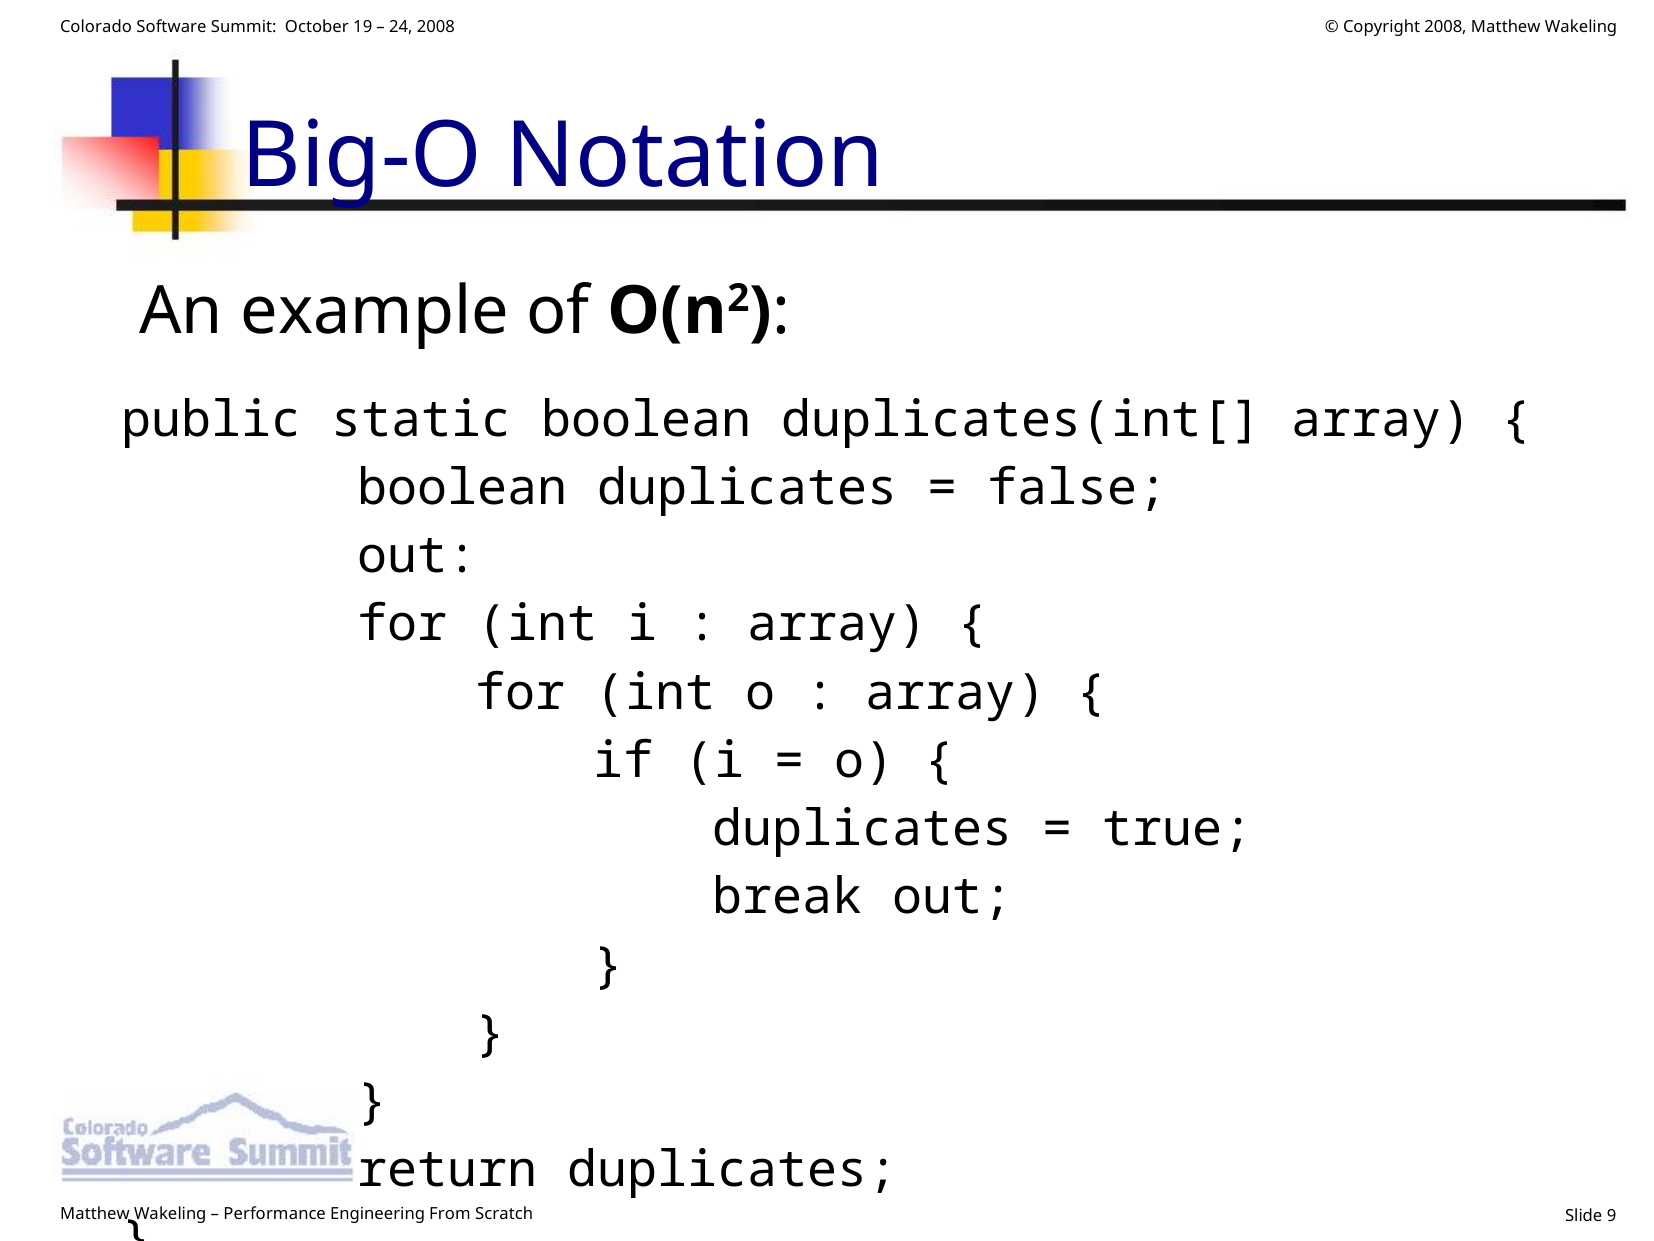

# Big-O Notation
An example of O(n2):
public static boolean duplicates(int[] array) {
		boolean duplicates = false;
		out:
		for (int i : array) {
			for (int o : array) {
				if (i = o) {
					duplicates = true;
					break out;
				}
			}
		}
		return duplicates;
}